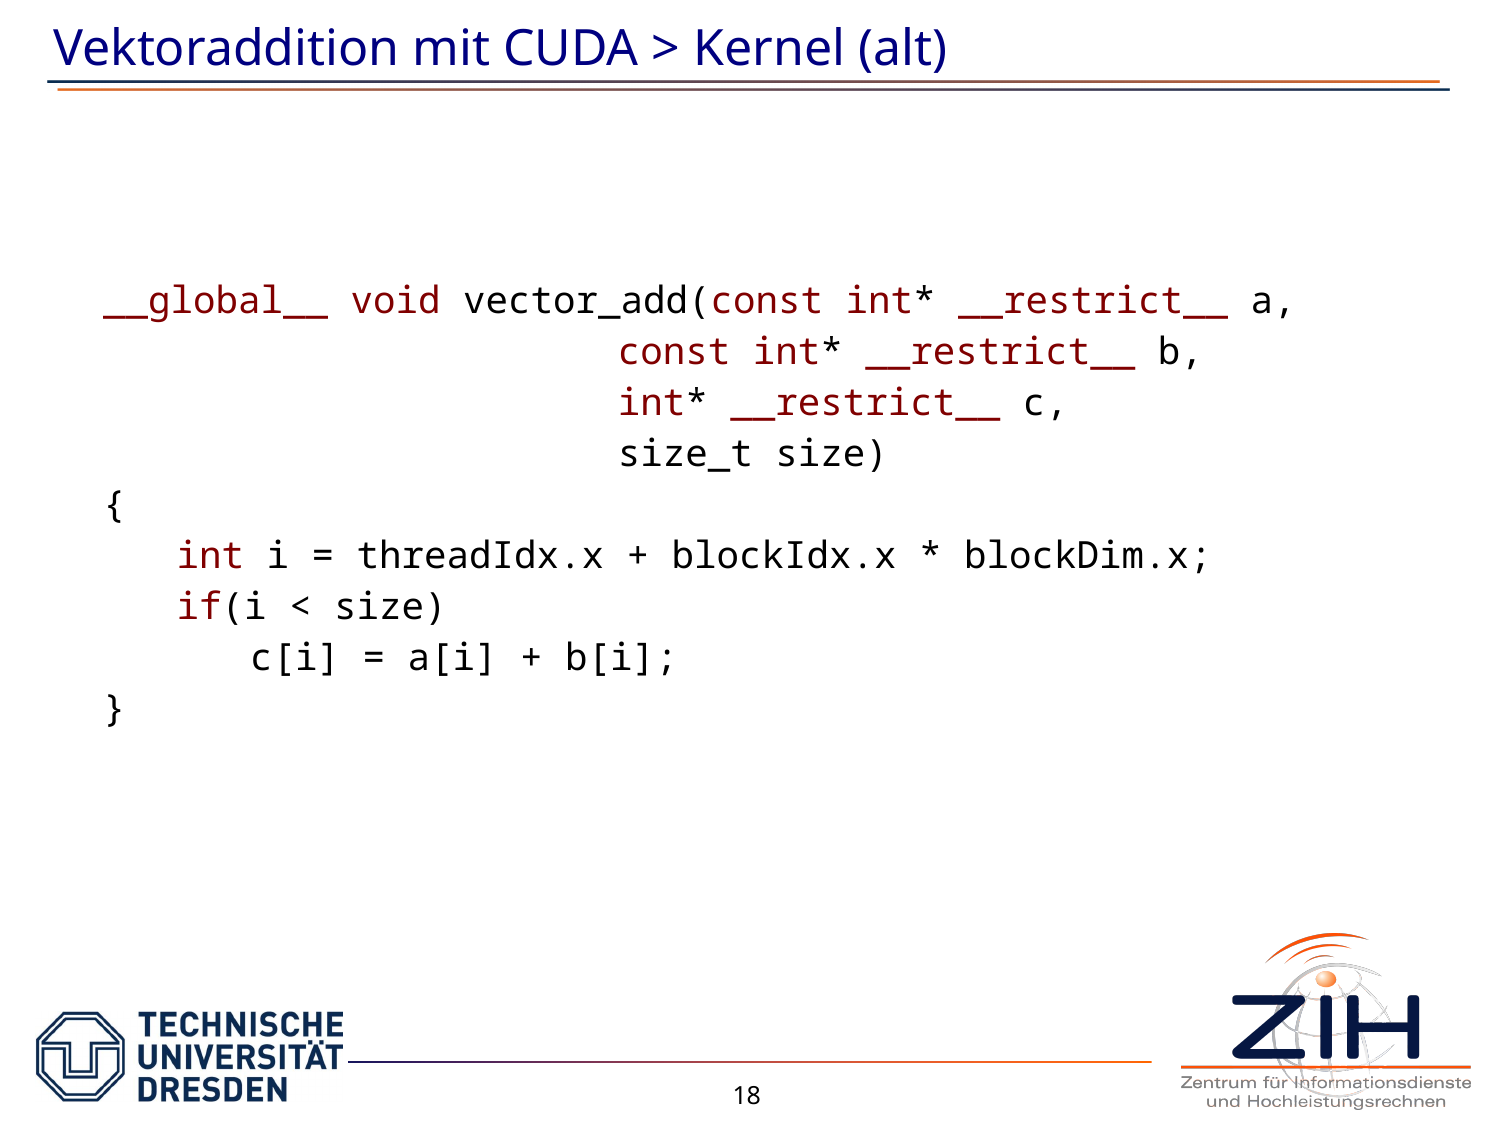

# Vektoraddition mit CUDA > Kernel (alt)
__global__ void vector_add(const int* __restrict__ a,
const int* __restrict__ b,
int* __restrict__ c,
size_t size)
{
int i = threadIdx.x + blockIdx.x * blockDim.x;
if(i < size)
c[i] = a[i] + b[i];
}
18